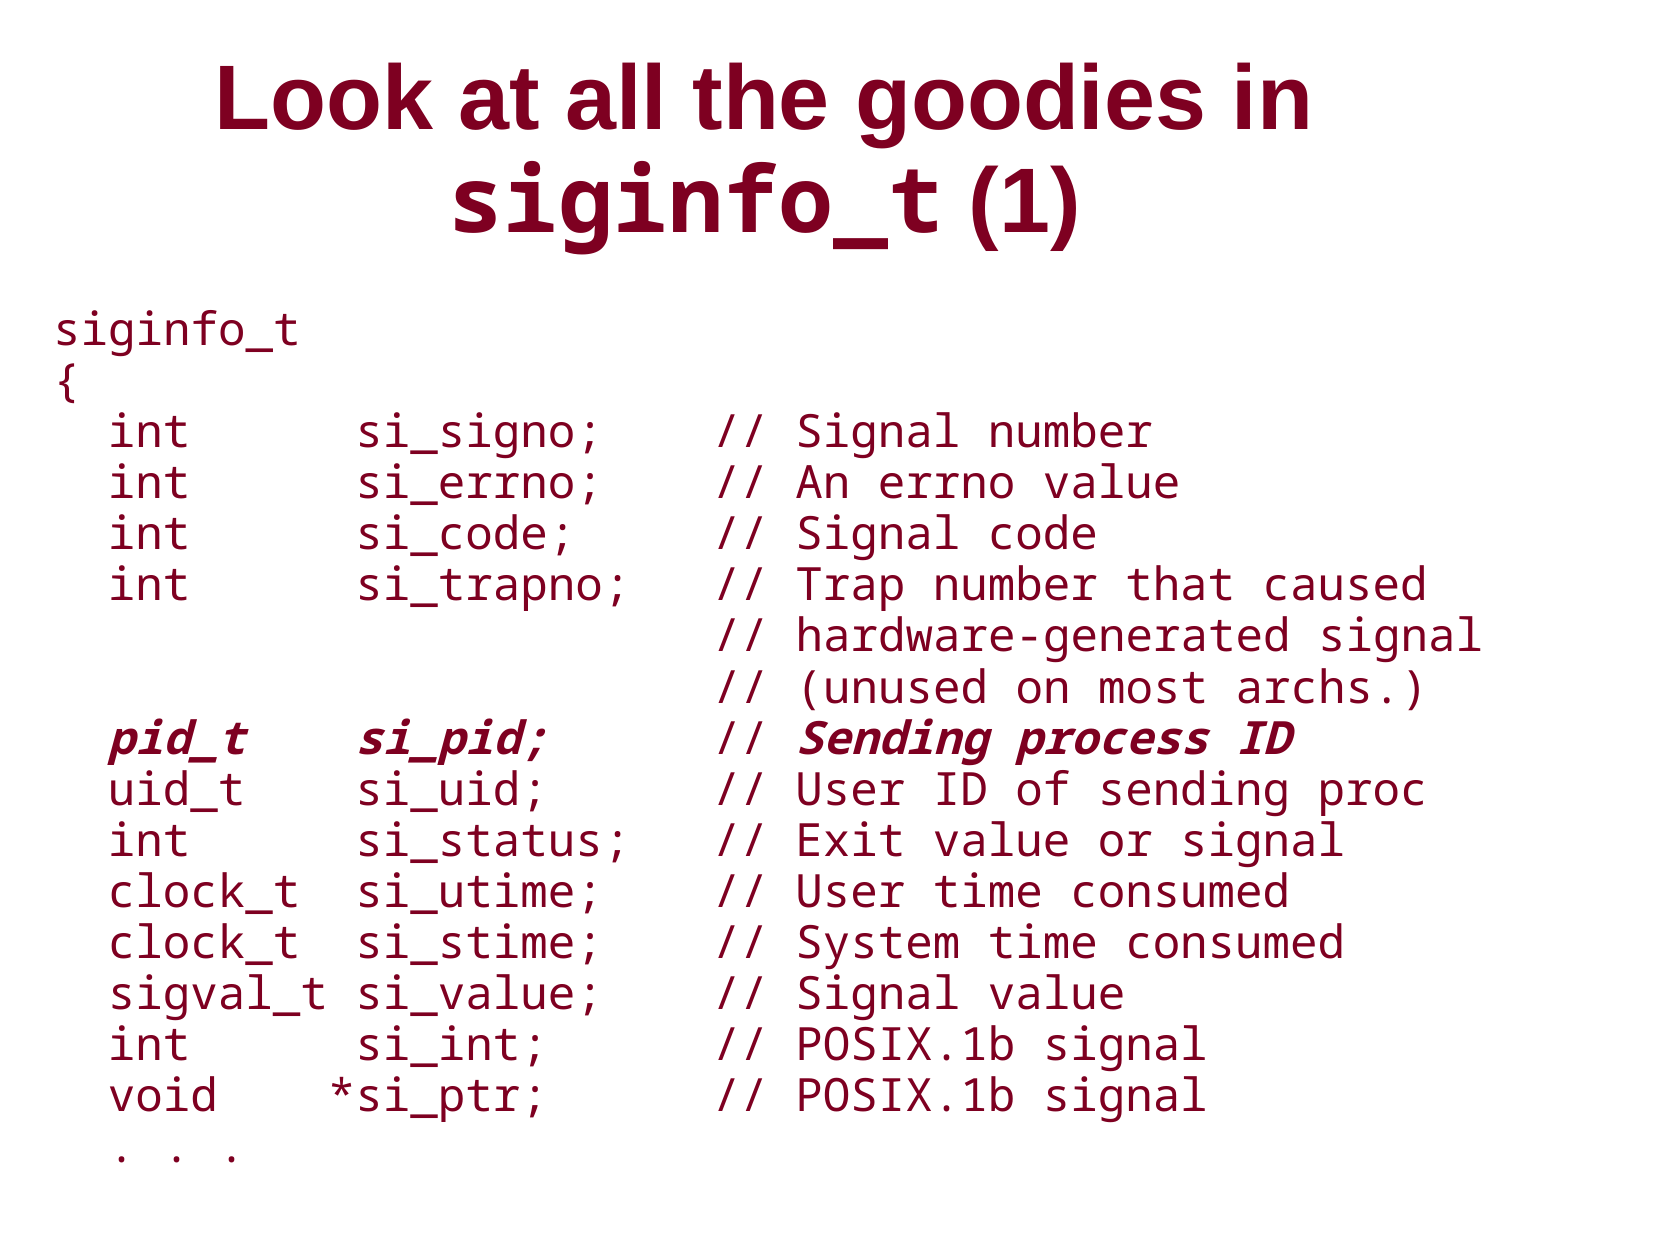

# Look at all the goodies in siginfo_t (1)
siginfo_t
{
 int si_signo; // Signal number
 int si_errno; // An errno value
 int si_code; // Signal code
 int si_trapno; // Trap number that caused
 // hardware-generated signal
 // (unused on most archs.)
 pid_t si_pid; // Sending process ID
 uid_t si_uid; // User ID of sending proc
 int si_status; // Exit value or signal
 clock_t si_utime; // User time consumed
 clock_t si_stime; // System time consumed
 sigval_t si_value; // Signal value
 int si_int; // POSIX.1b signal
 void *si_ptr; // POSIX.1b signal
 . . .